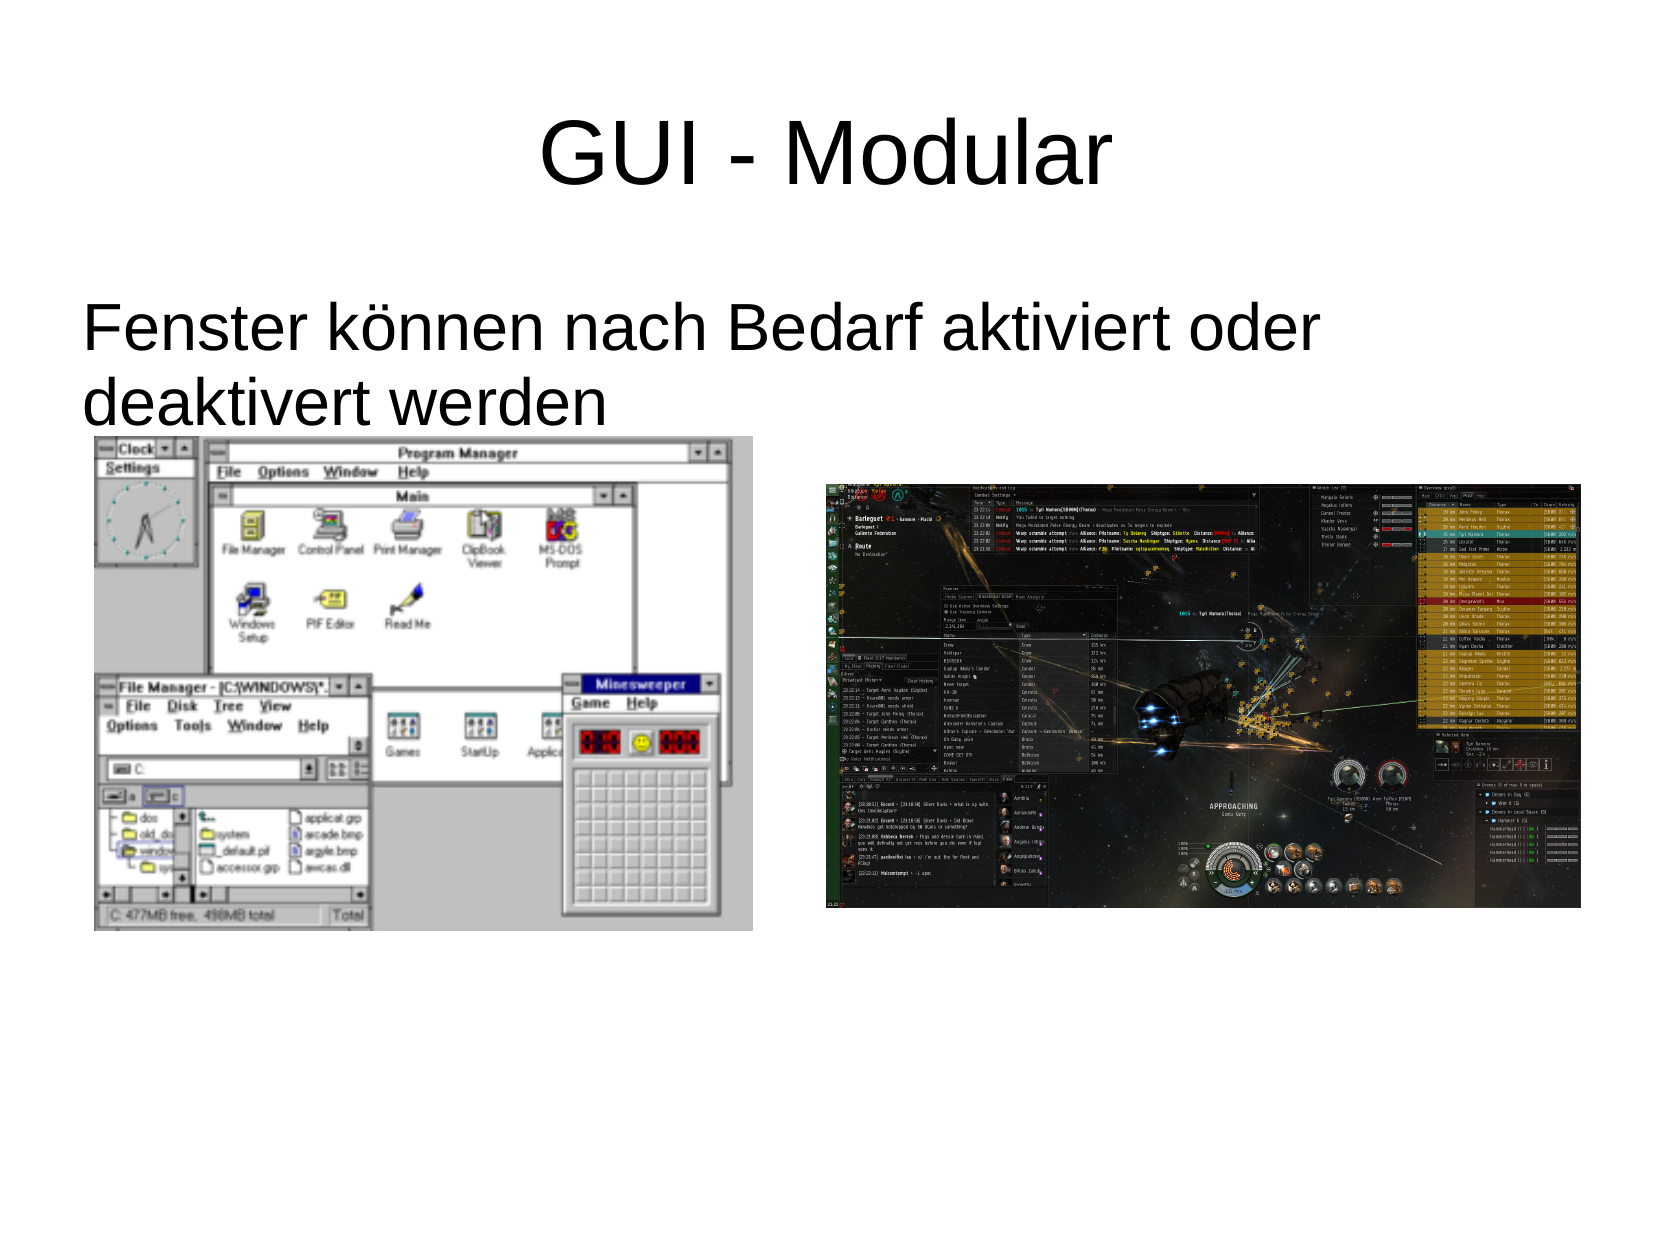

# GUI - Modular
Fenster können nach Bedarf aktiviert oder deaktivert werden